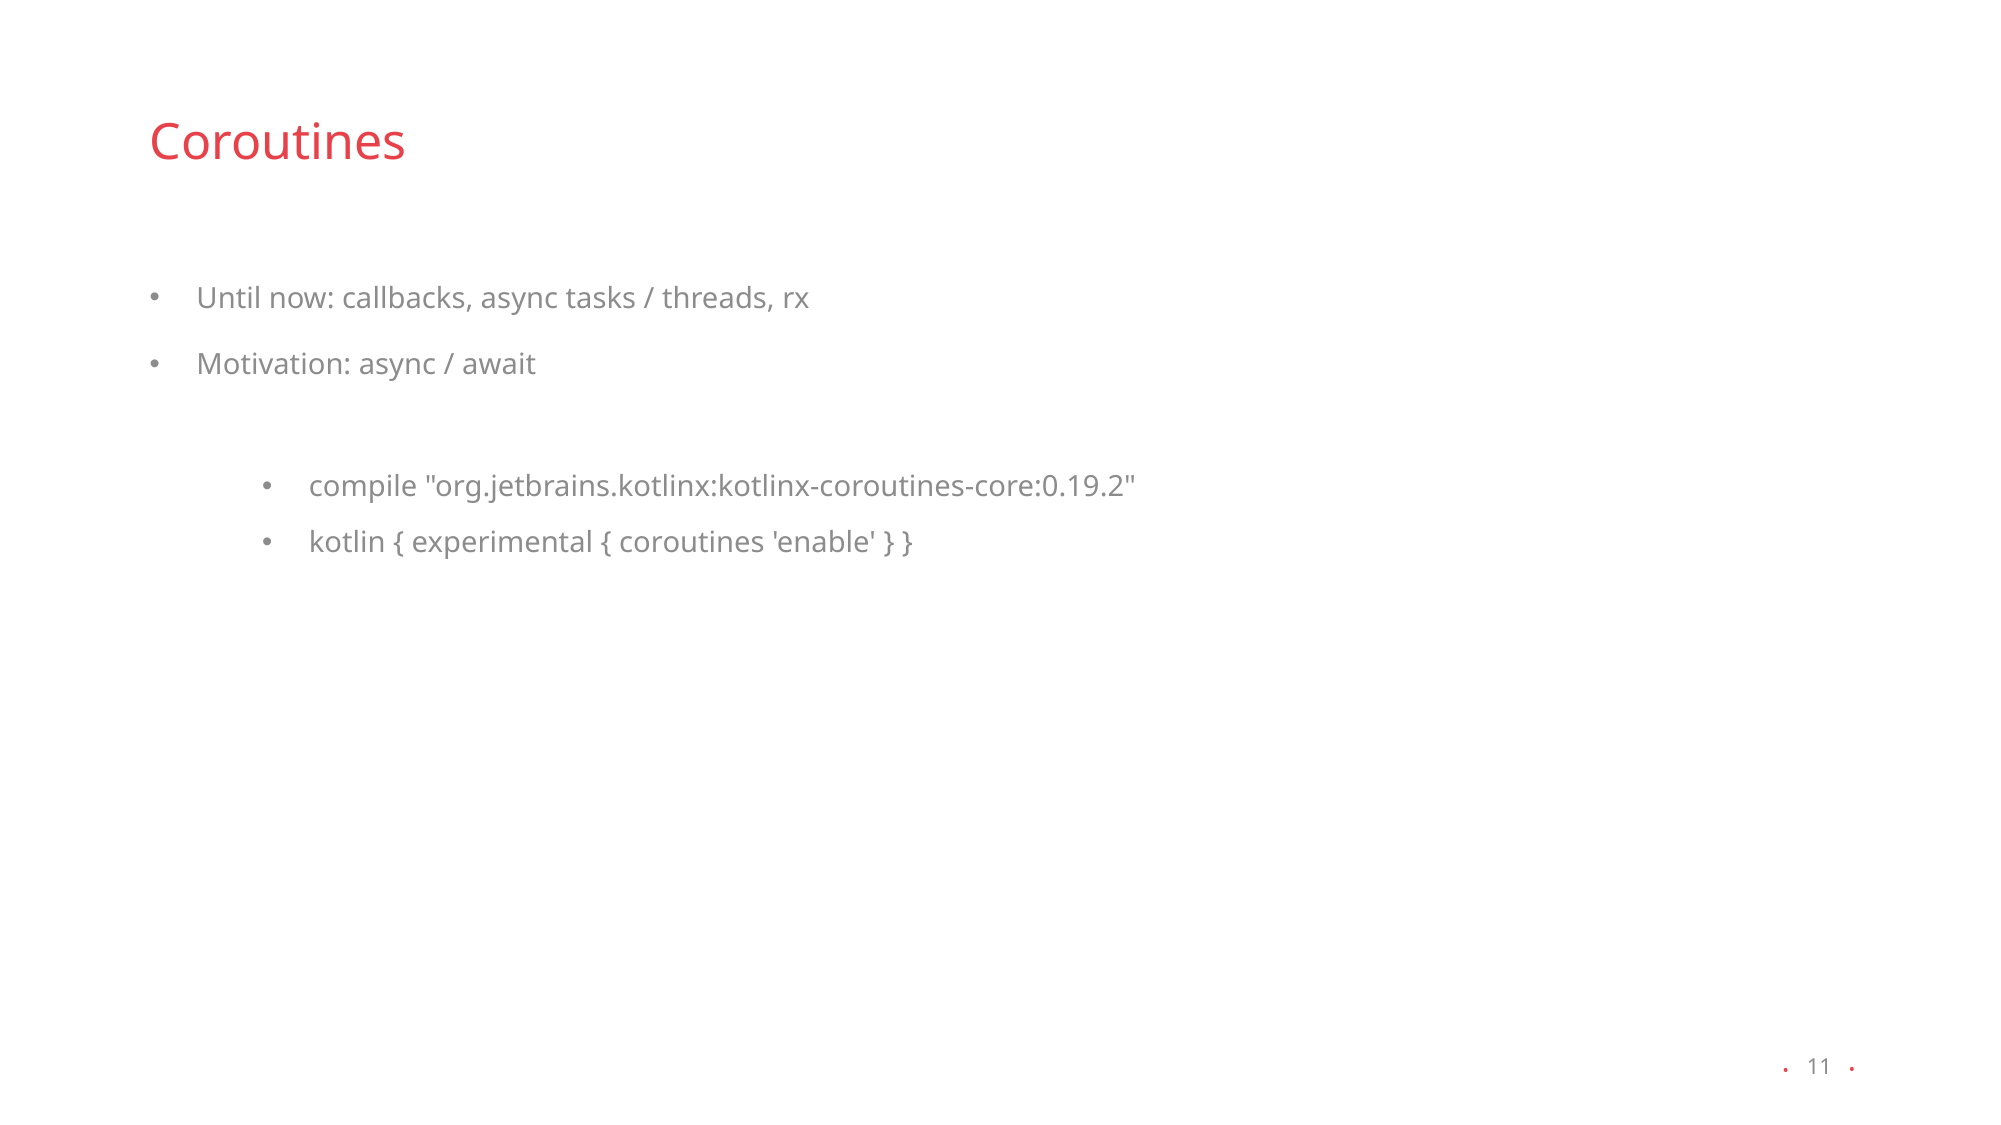

Coroutines
#
Until now: callbacks, async tasks / threads, rx
Motivation: async / await
compile "org.jetbrains.kotlinx:kotlinx-coroutines-core:0.19.2"
kotlin { experimental { coroutines 'enable' } }